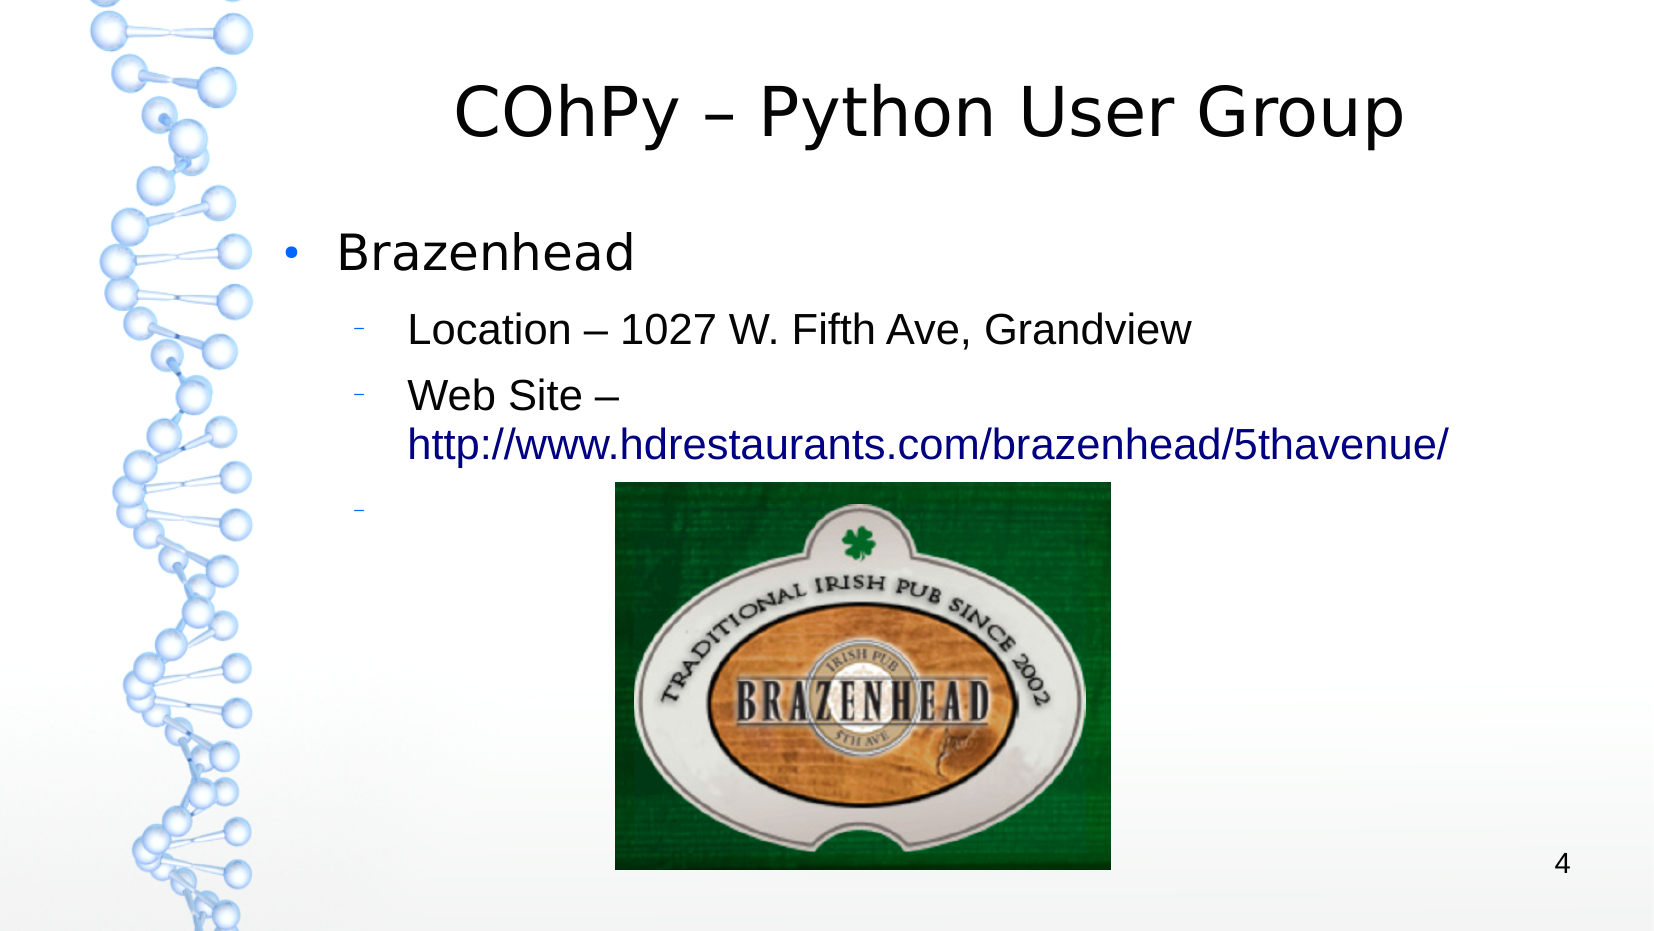

# COhPy – Python User Group
Brazenhead
Location – 1027 W. Fifth Ave, Grandview
Web Site – http://www.hdrestaurants.com/brazenhead/5thavenue/
4